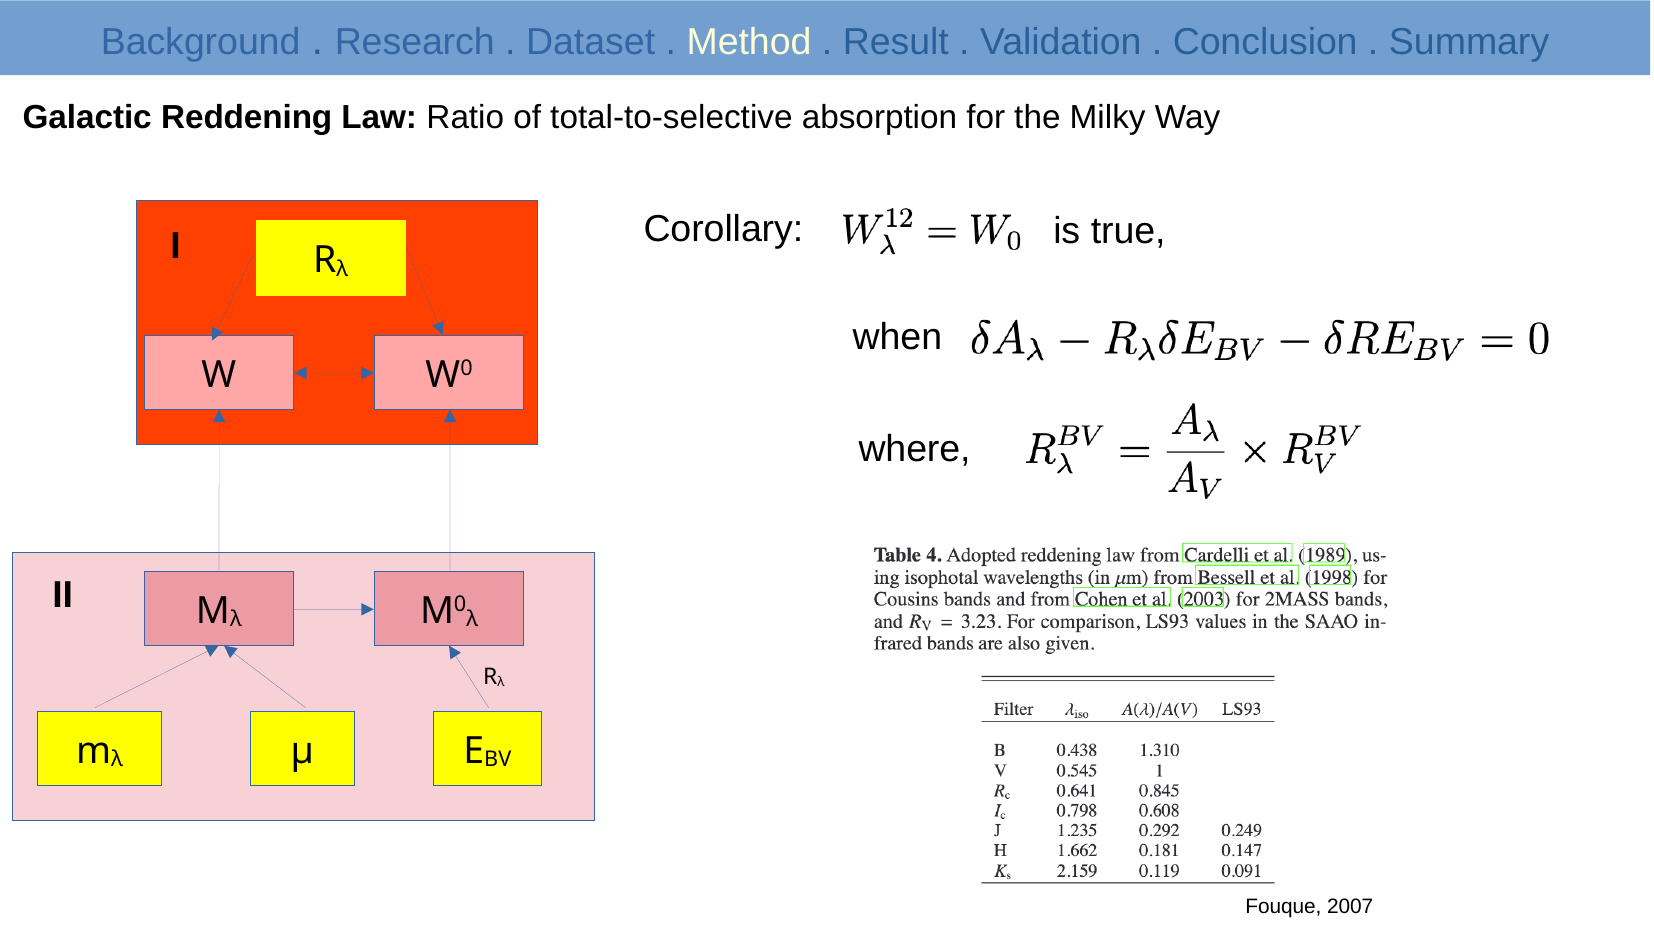

Background . Research . Dataset . Method . Result . Validation . Conclusion . Summary
Galactic Reddening Law: Ratio of total-to-selective absorption for the Milky Way
Corollary:
is true,
I
Rλ
when
W
W0
where,
II
Mλ
M0λ
Rλ
mλ
µ
EBV
14
Fouque, 2007